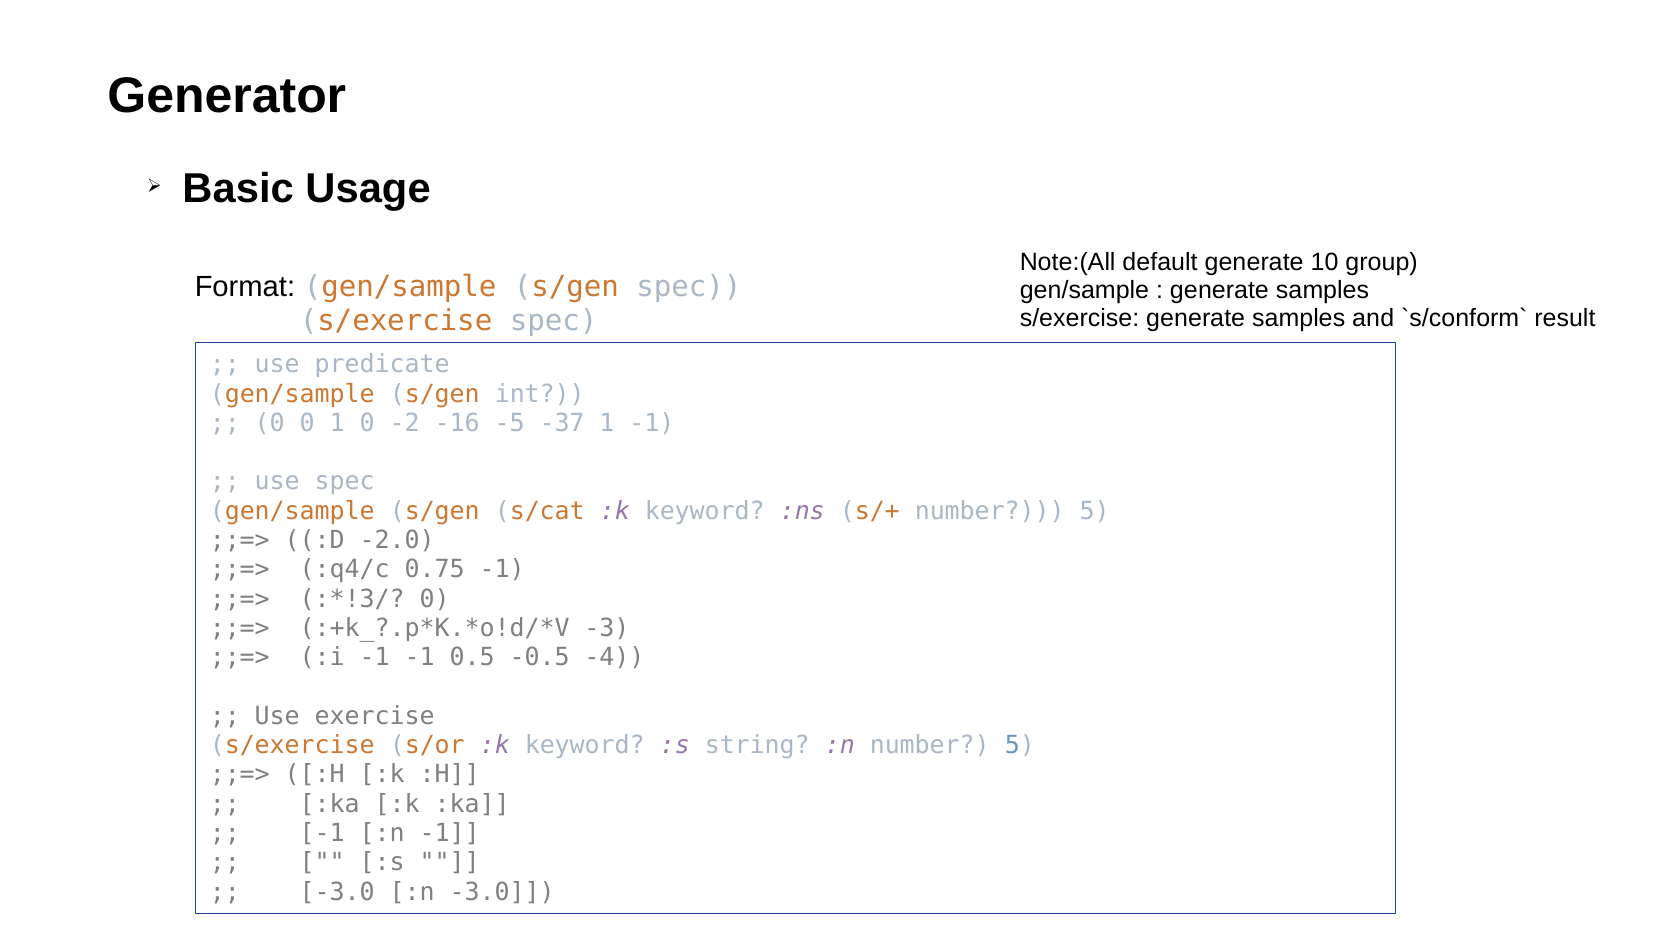

Generator
Basic Usage
Note:(All default generate 10 group)
gen/sample : generate samples
s/exercise: generate samples and `s/conform` result
Format: (gen/sample (s/gen spec))
 (s/exercise spec)
;; use predicate
(gen/sample (s/gen int?))
;; (0 0 1 0 -2 -16 -5 -37 1 -1)
;; use spec
(gen/sample (s/gen (s/cat :k keyword? :ns (s/+ number?))) 5)
;;=> ((:D -2.0)
;;=> (:q4/c 0.75 -1)
;;=> (:*!3/? 0)
;;=> (:+k_?.p*K.*o!d/*V -3)
;;=> (:i -1 -1 0.5 -0.5 -4))
;; Use exercise
(s/exercise (s/or :k keyword? :s string? :n number?) 5)
;;=> ([:H [:k :H]]
;; [:ka [:k :ka]]
;; [-1 [:n -1]]
;; ["" [:s ""]]
;; [-3.0 [:n -3.0]])